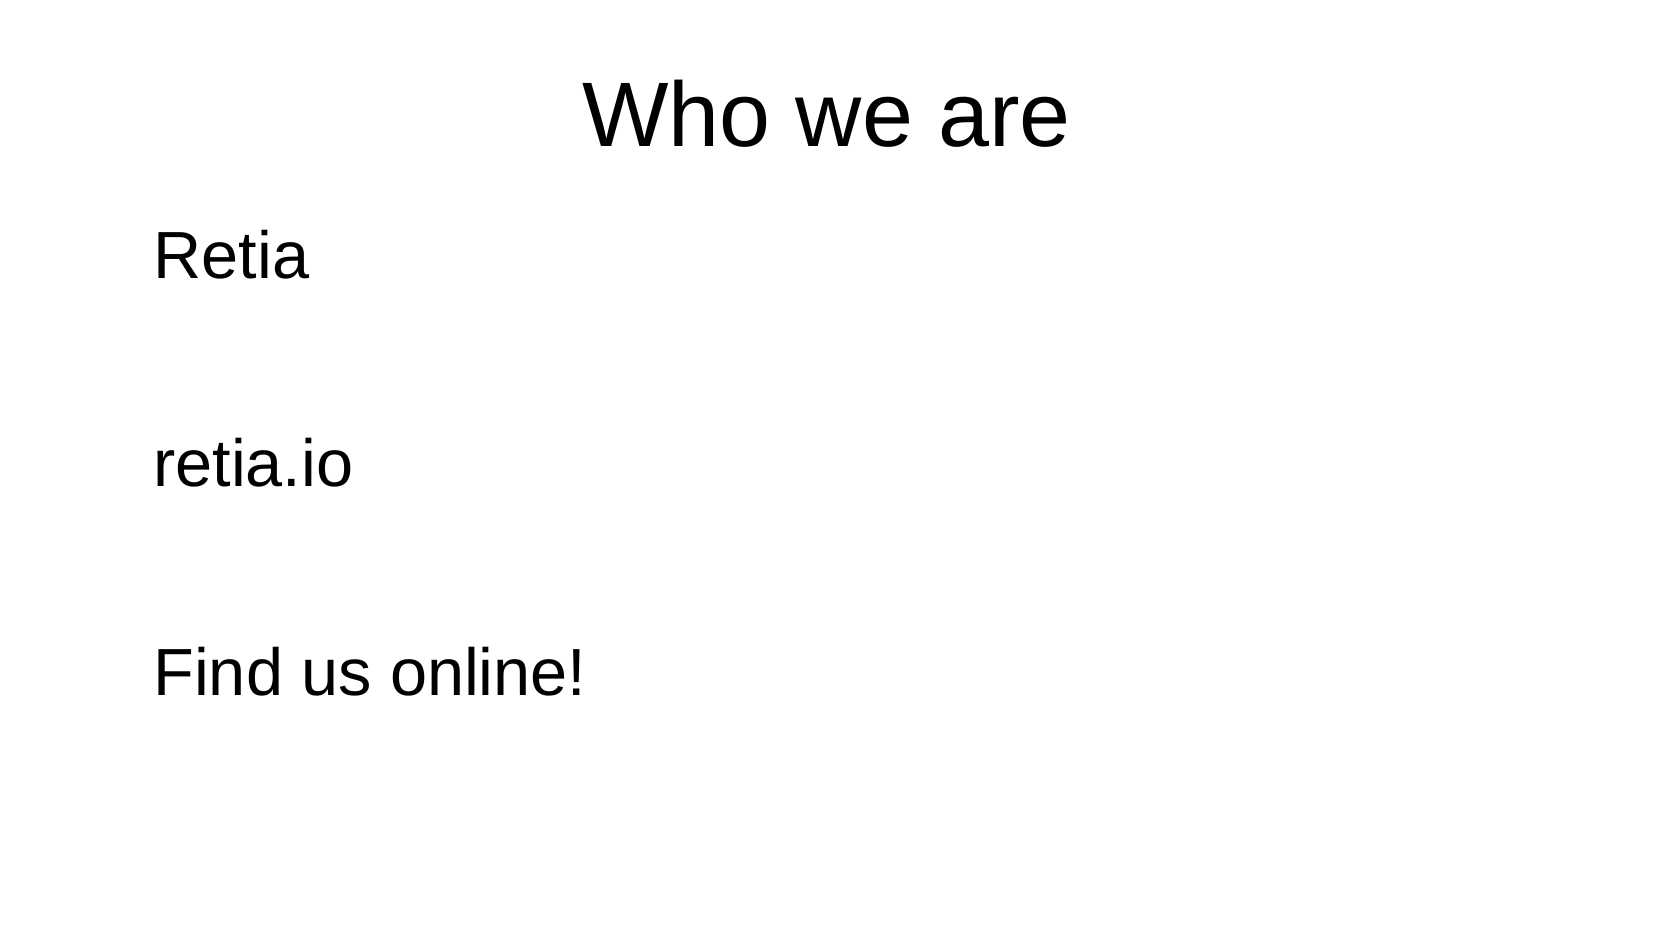

# Who we are
Retia
retia.io
Find us online!